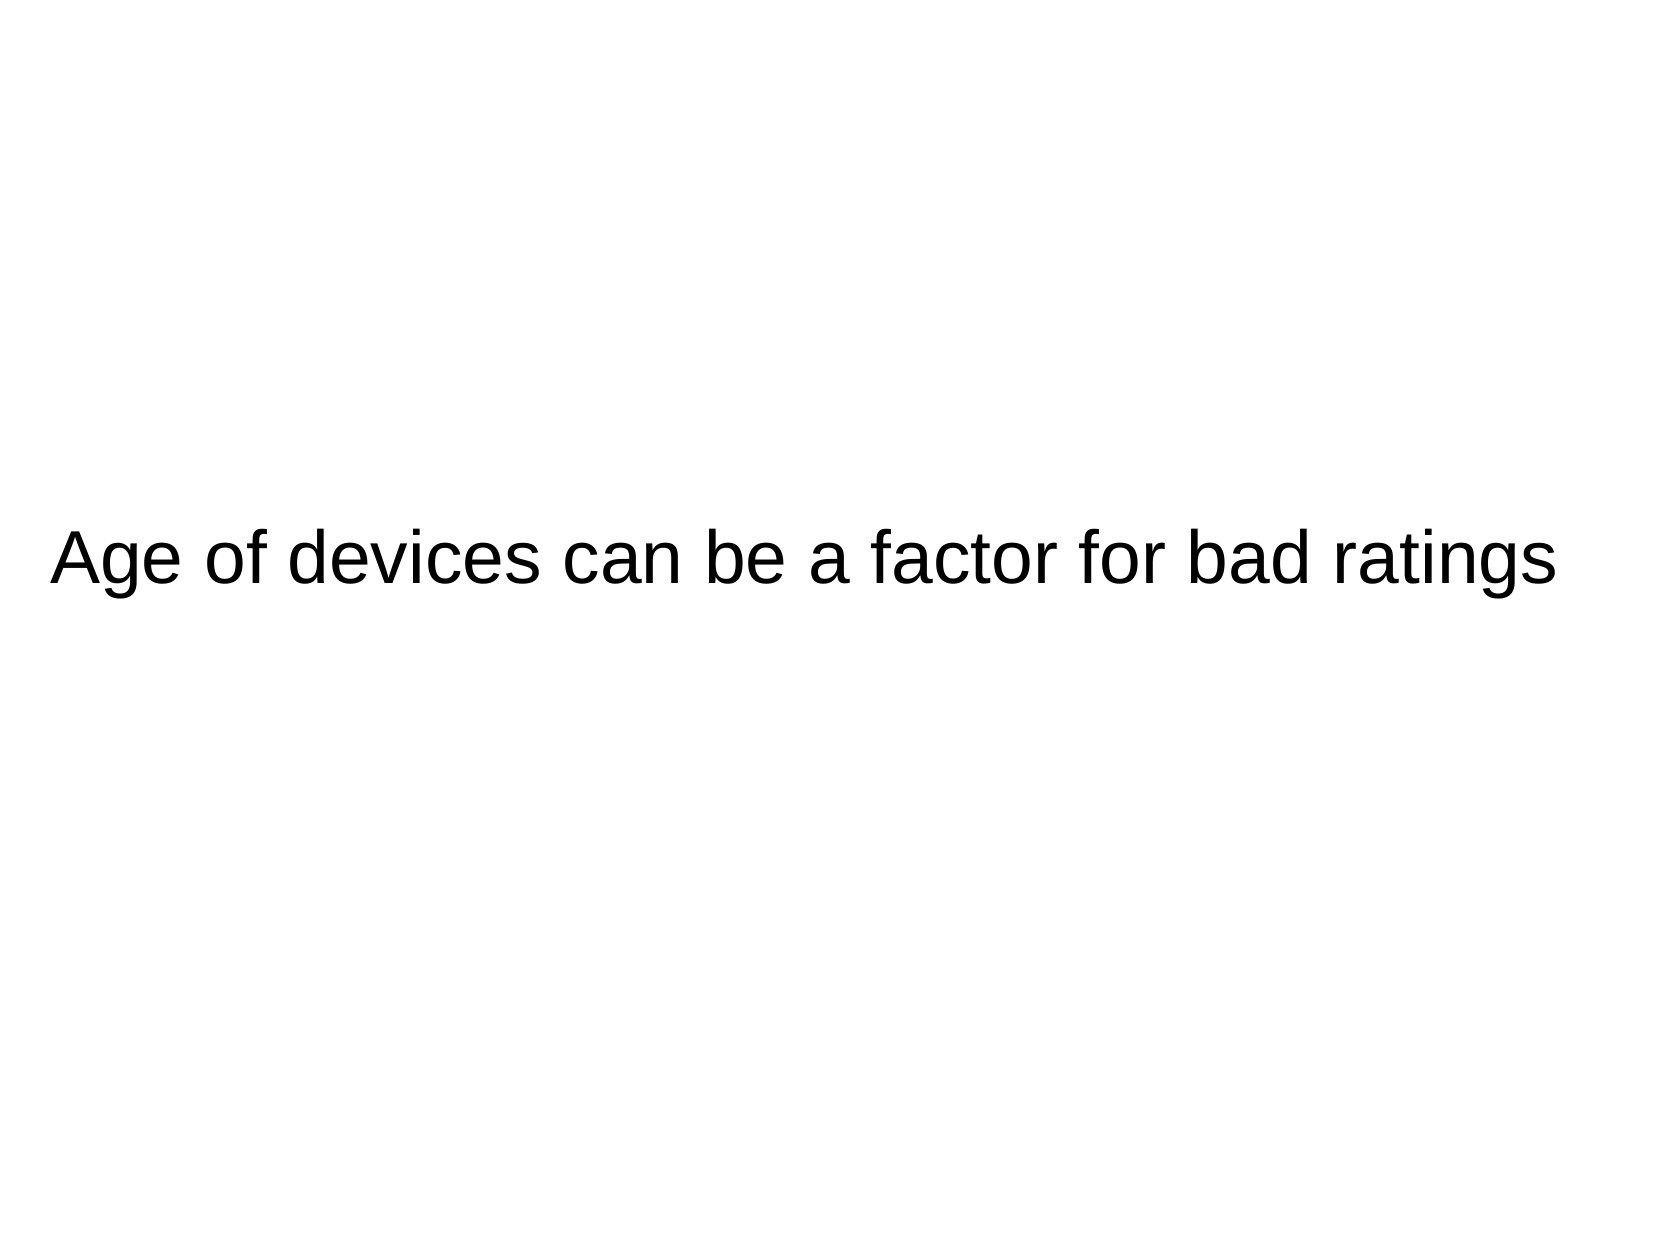

Age of devices can be a factor for bad ratings